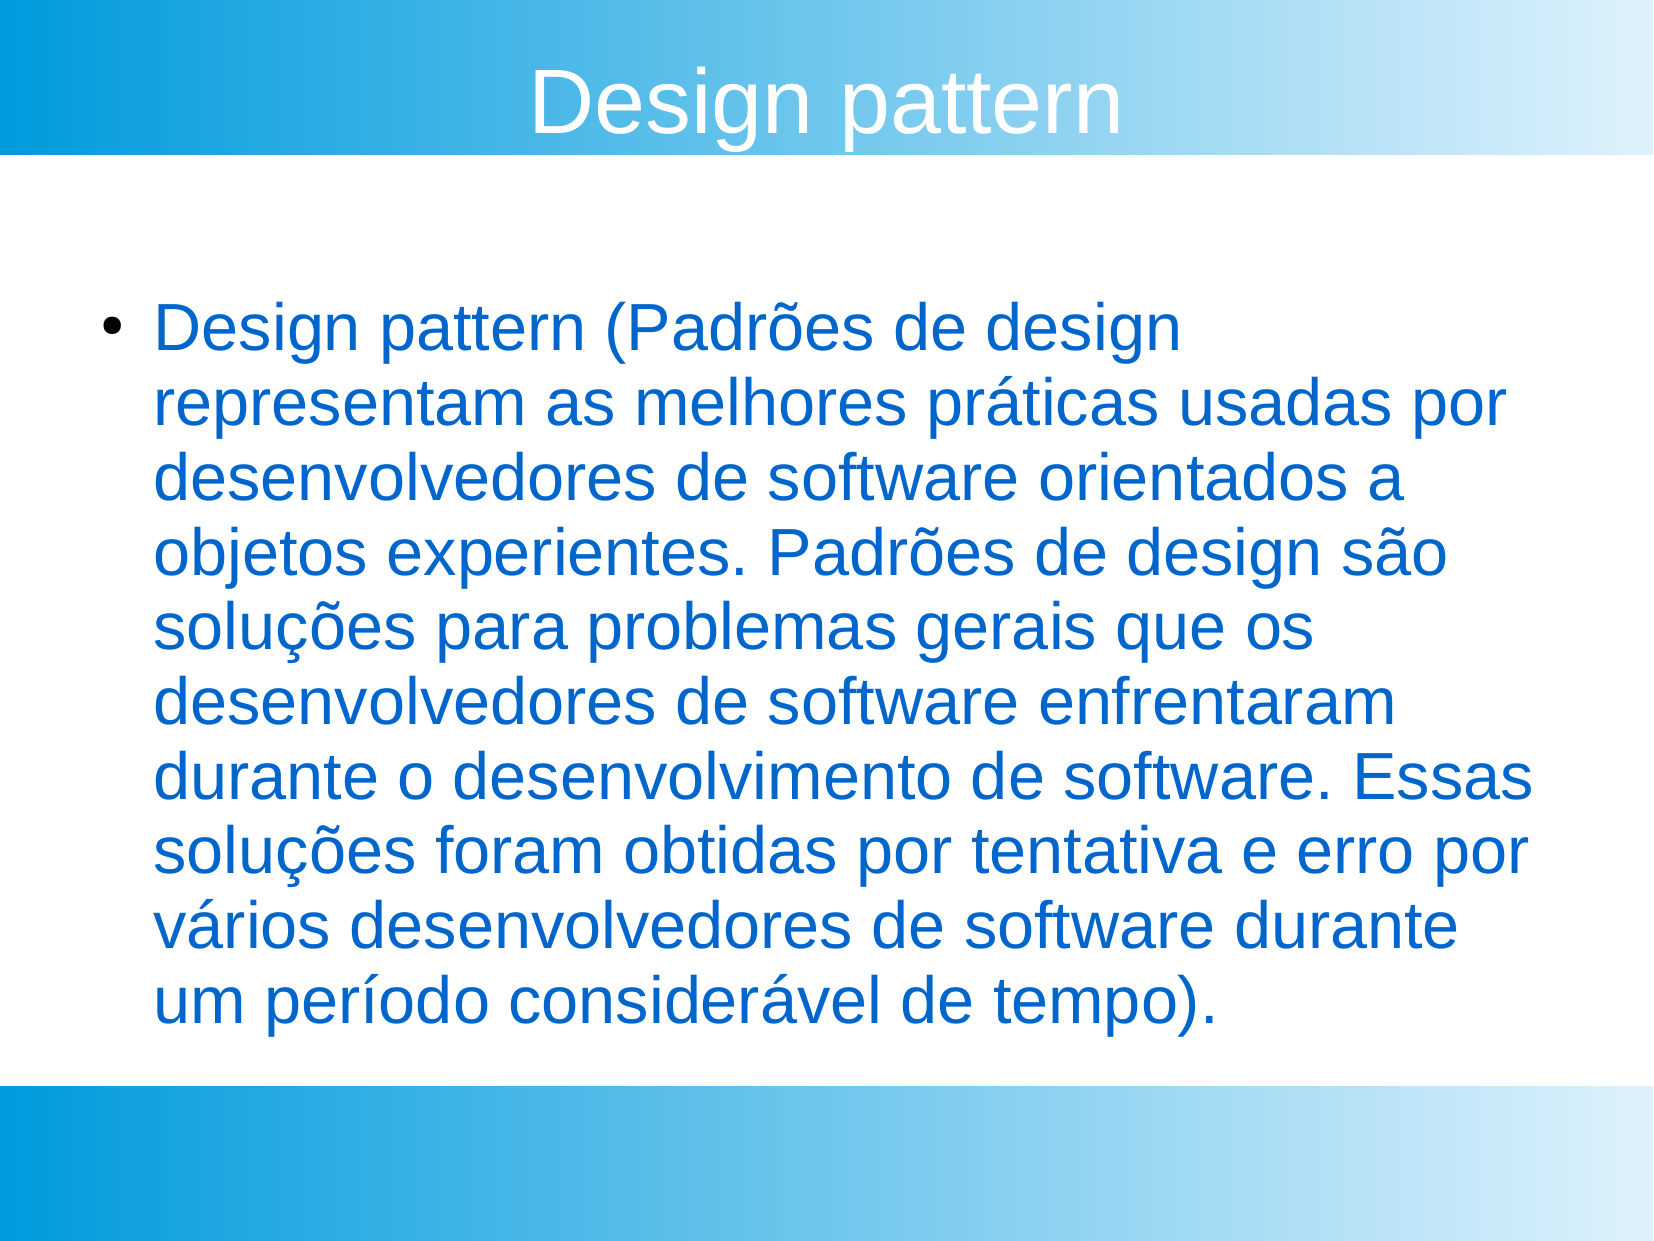

# Design pattern
Design pattern (Padrões de design representam as melhores práticas usadas por desenvolvedores de software orientados a objetos experientes. Padrões de design são soluções para problemas gerais que os desenvolvedores de software enfrentaram durante o desenvolvimento de software. Essas soluções foram obtidas por tentativa e erro por vários desenvolvedores de software durante um período considerável de tempo).